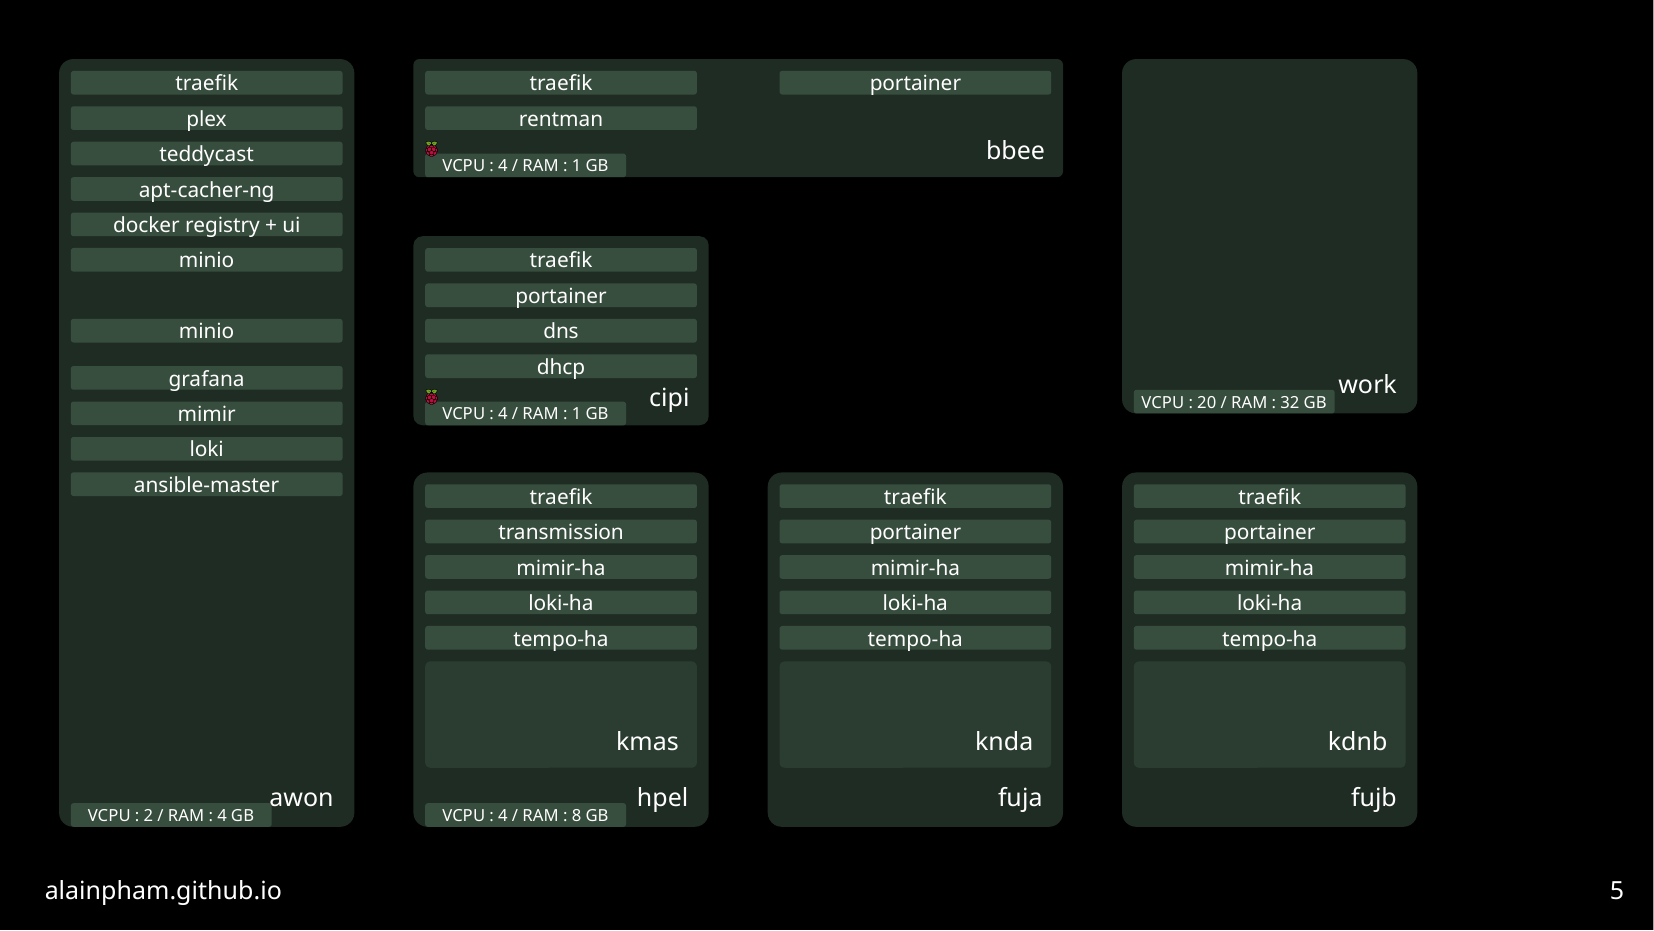

awon
bbee
work
traefik
traefik
portainer
plex
rentman
teddycast
VCPU : 4 / RAM : 1 GB
apt-cacher-ng
docker registry + ui
cipi
minio
traefik
portainer
dns
minio
dhcp
grafana
VCPU : 20 / RAM : 32 GB
mimir
VCPU : 4 / RAM : 1 GB
loki
ansible-master
hpel
fuja
fujb
traefik
traefik
traefik
portainer
portainer
transmission
mimir-ha
mimir-ha
mimir-ha
loki-ha
loki-ha
loki-ha
tempo-ha
tempo-ha
tempo-ha
kmas
knda
kdnb
VCPU : 2 / RAM : 4 GB
VCPU : 4 / RAM : 8 GB
5